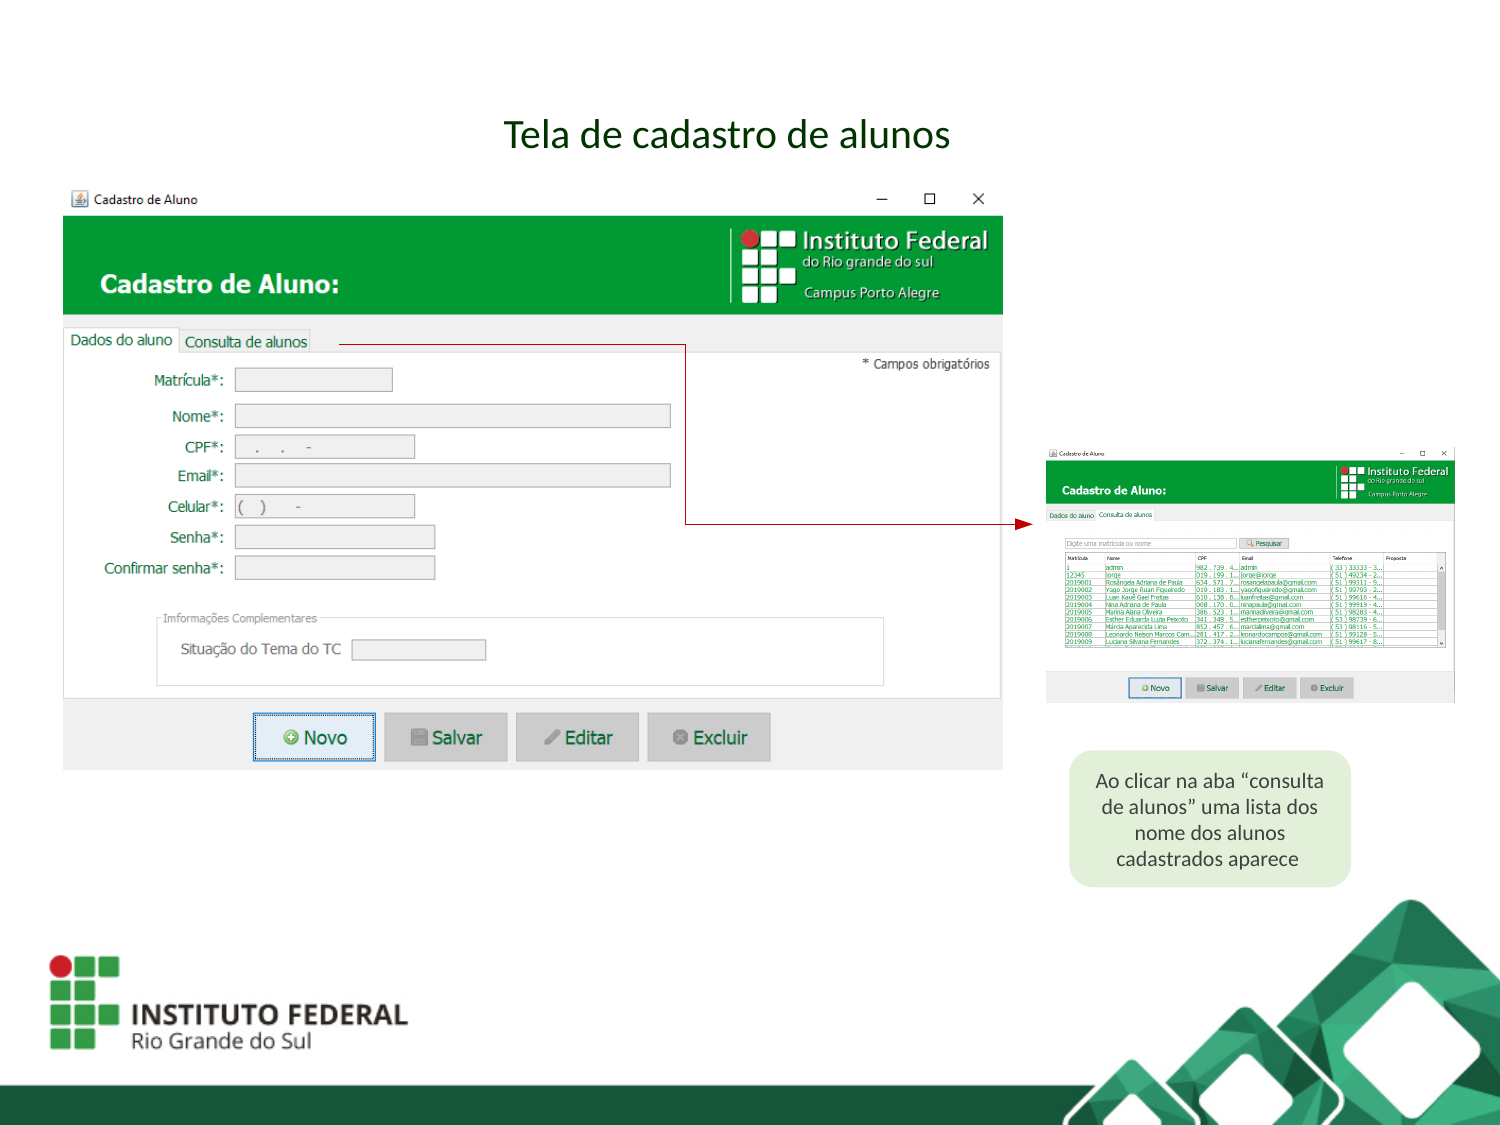

Tela de cadastro de alunos
Ao clicar na aba “consulta de alunos” uma lista dos nome dos alunos cadastrados aparece